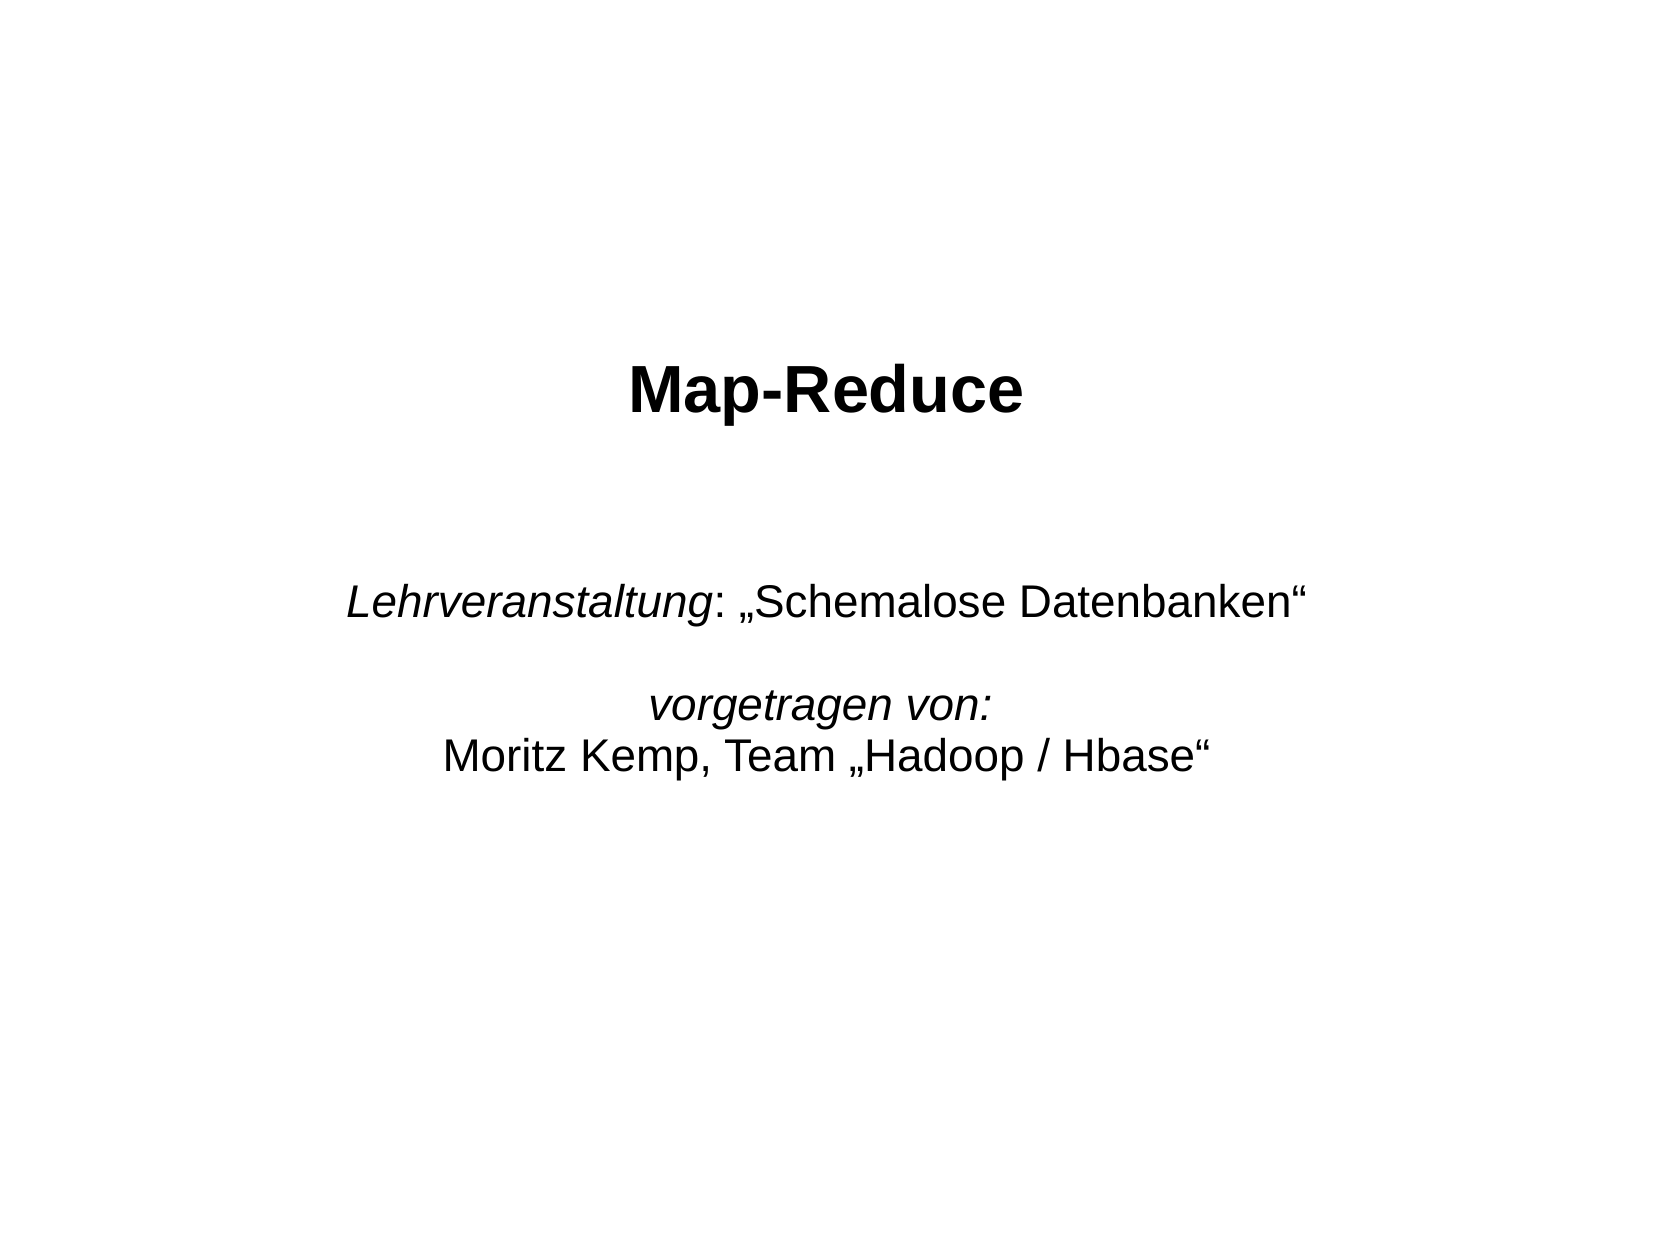

# Map-Reduce
Lehrveranstaltung: „Schemalose Datenbanken“
vorgetragen von:
Moritz Kemp, Team „Hadoop / Hbase“